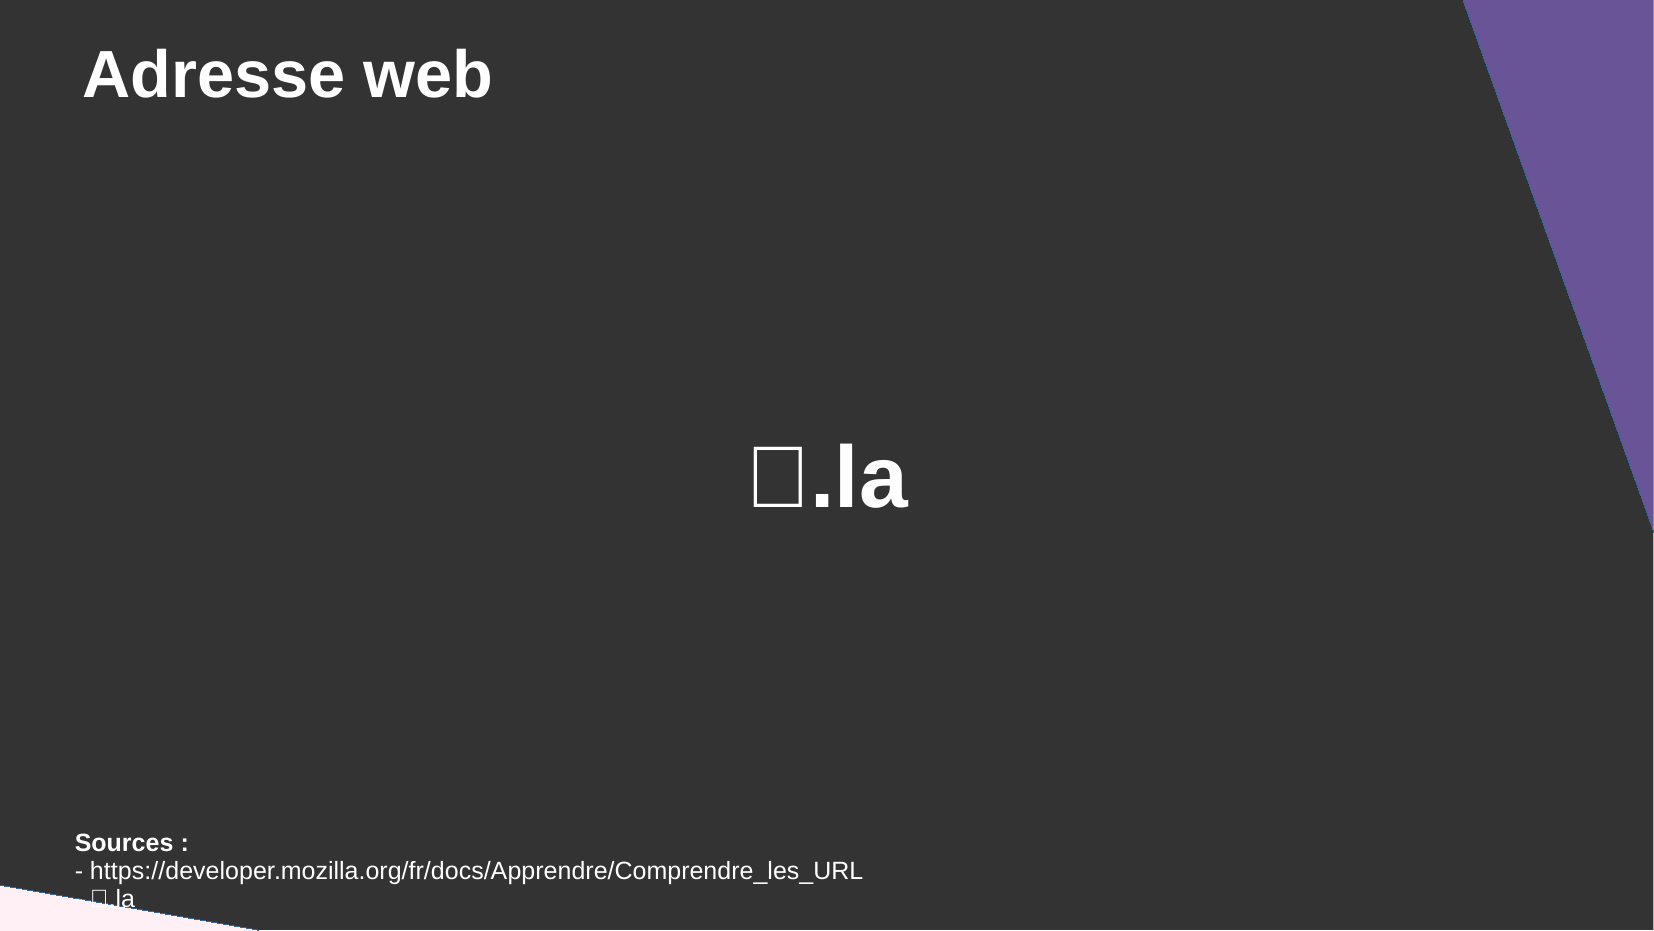

# Adresse web
💩.la
Sources :
- https://developer.mozilla.org/fr/docs/Apprendre/Comprendre_les_URL
- 💩.la